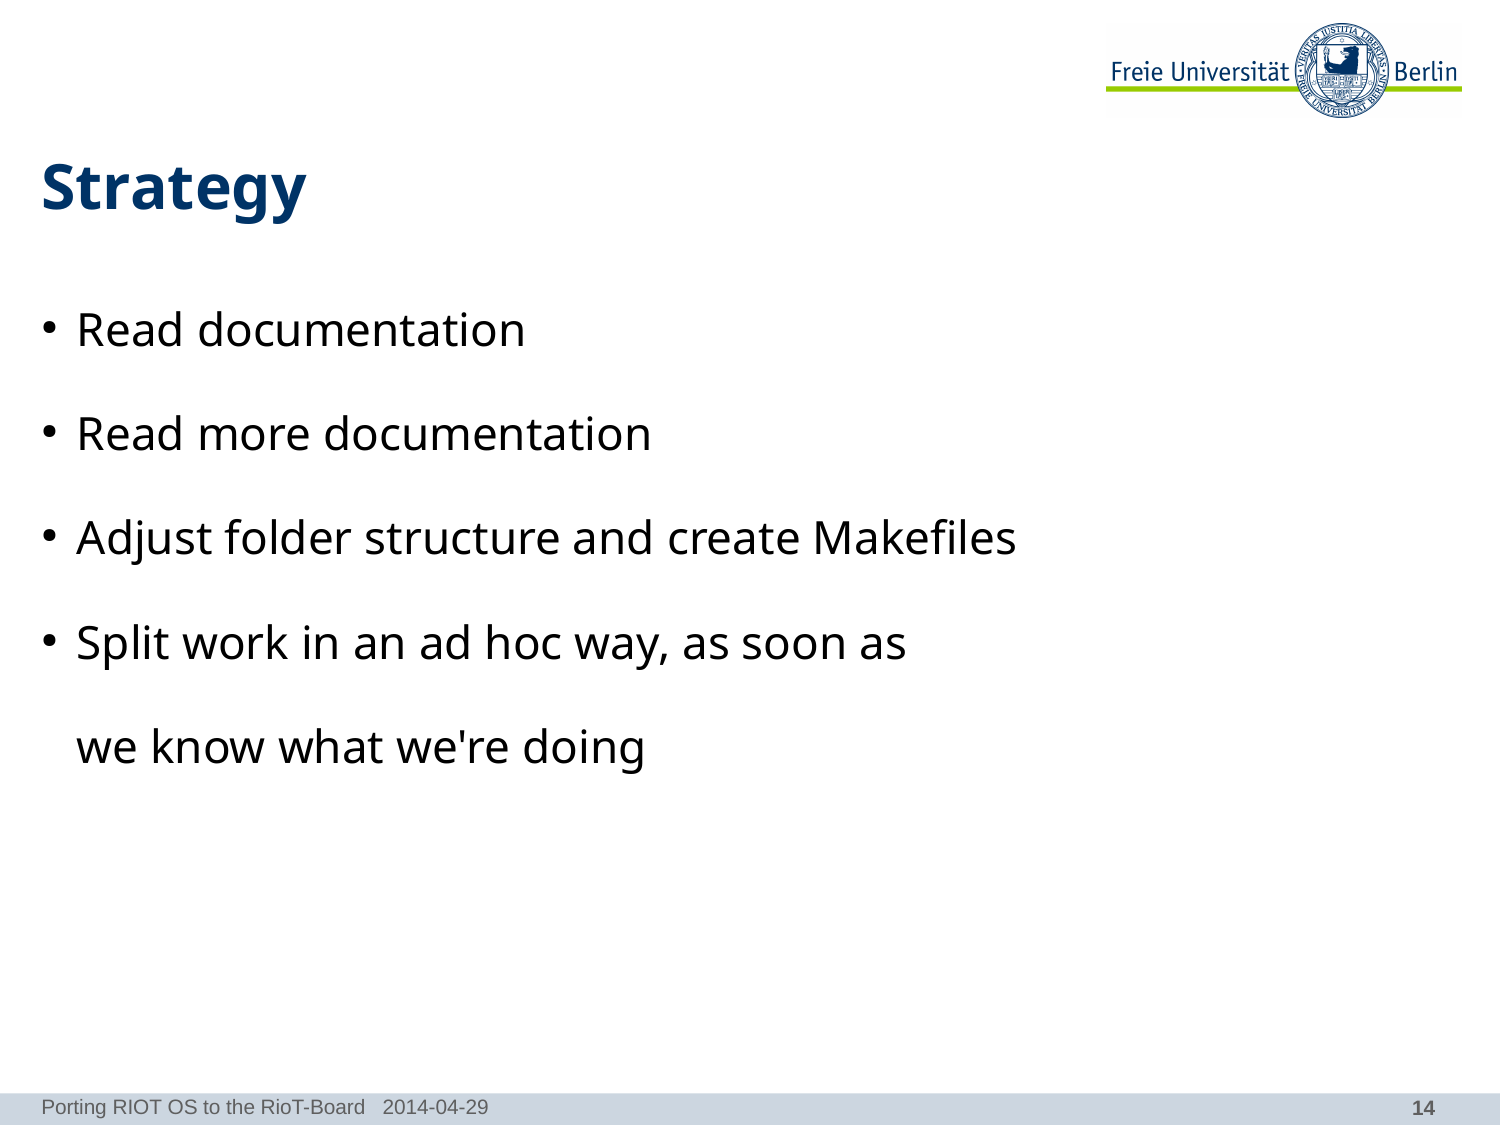

# Strategy
Read documentation
Read more documentation
Adjust folder structure and create Makefiles
Split work in an ad hoc way, as soon as
we know what we're doing